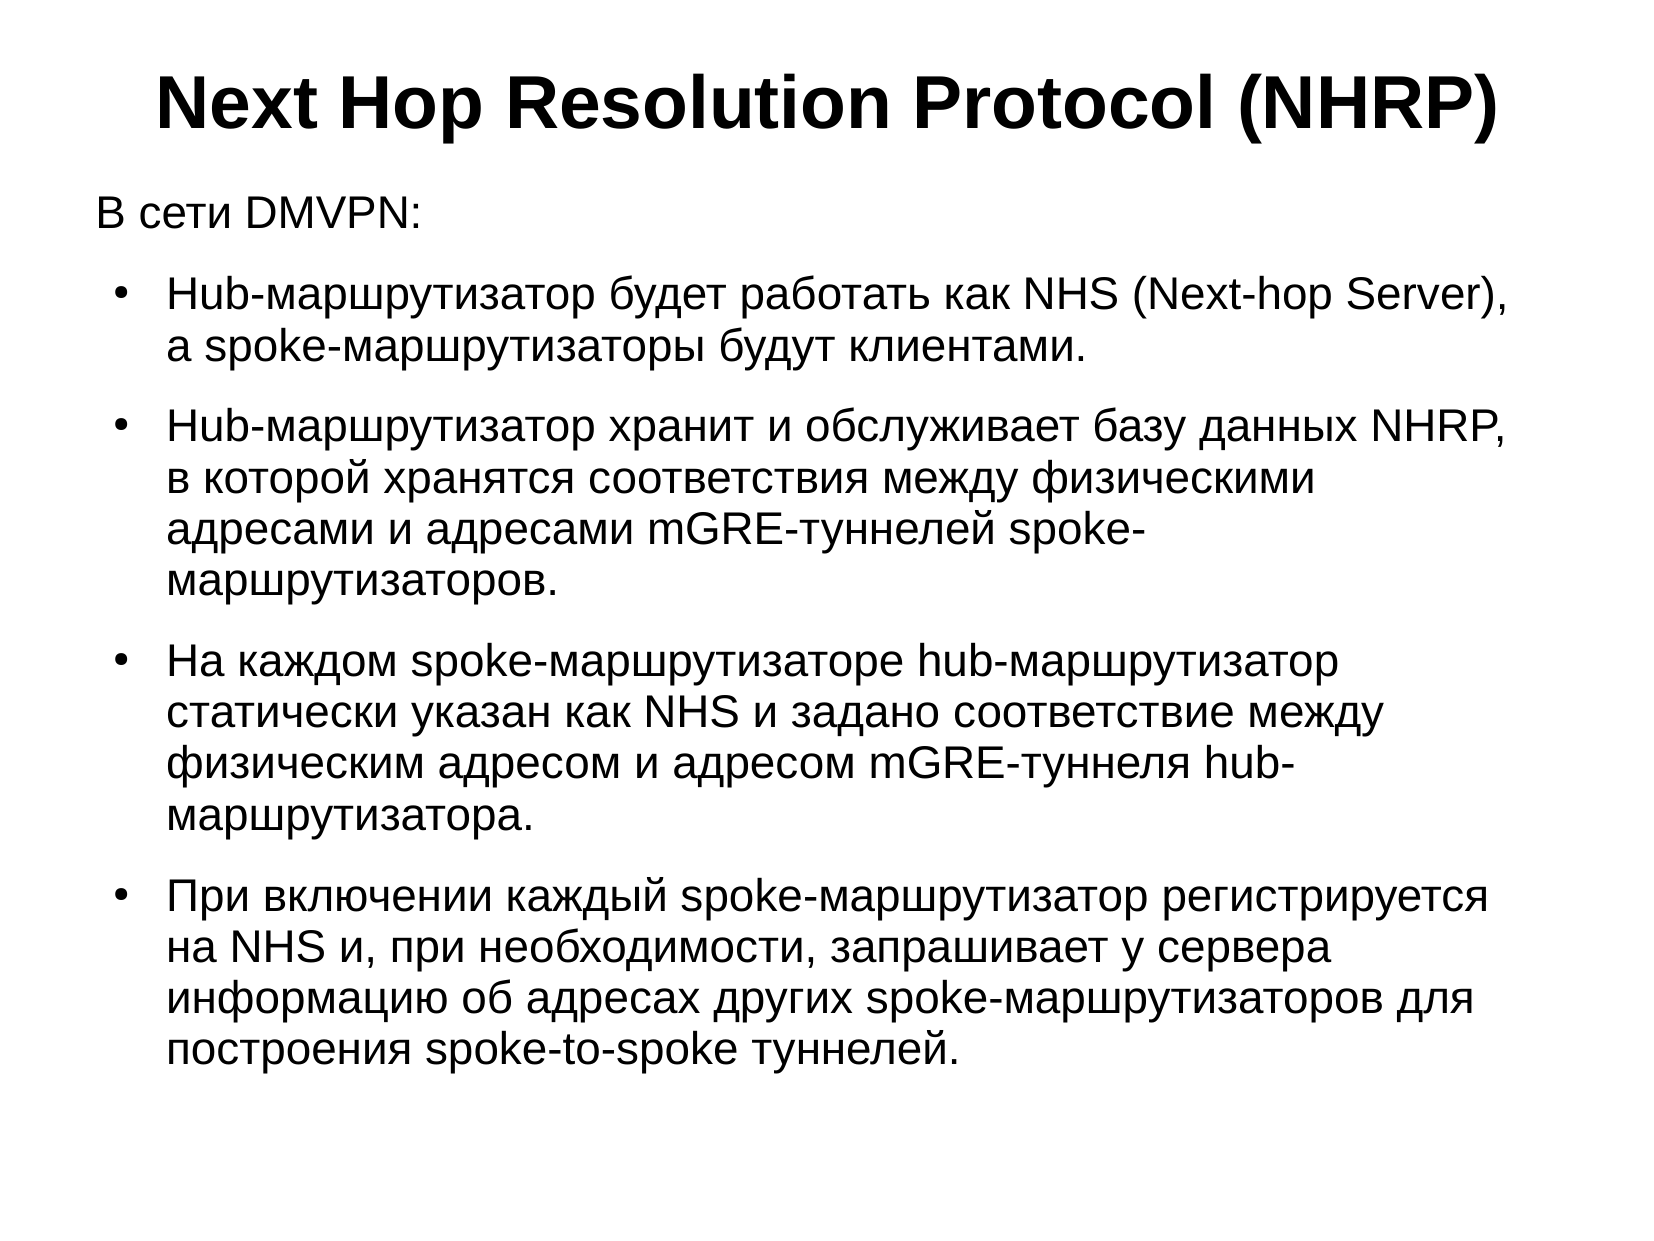

Next Hop Resolution Protocol (NHRP)
# В сети DMVPN:
Hub-маршрутизатор будет работать как NHS (Next-hop Server), а spoke-маршрутизаторы будут клиентами.
Hub-маршрутизатор хранит и обслуживает базу данных NHRP, в которой хранятся соответствия между физическими адресами и адресами mGRE-туннелей spoke-маршрутизаторов.
На каждом spoke-маршрутизаторе hub-маршрутизатор статически указан как NHS и задано соответствие между физическим адресом и адресом mGRE-туннеля hub-маршрутизатора.
При включении каждый spoke-маршрутизатор регистрируется на NHS и, при необходимости, запрашивает у сервера информацию об адресах других spoke-маршрутизаторов для построения spoke-to-spoke туннелей.